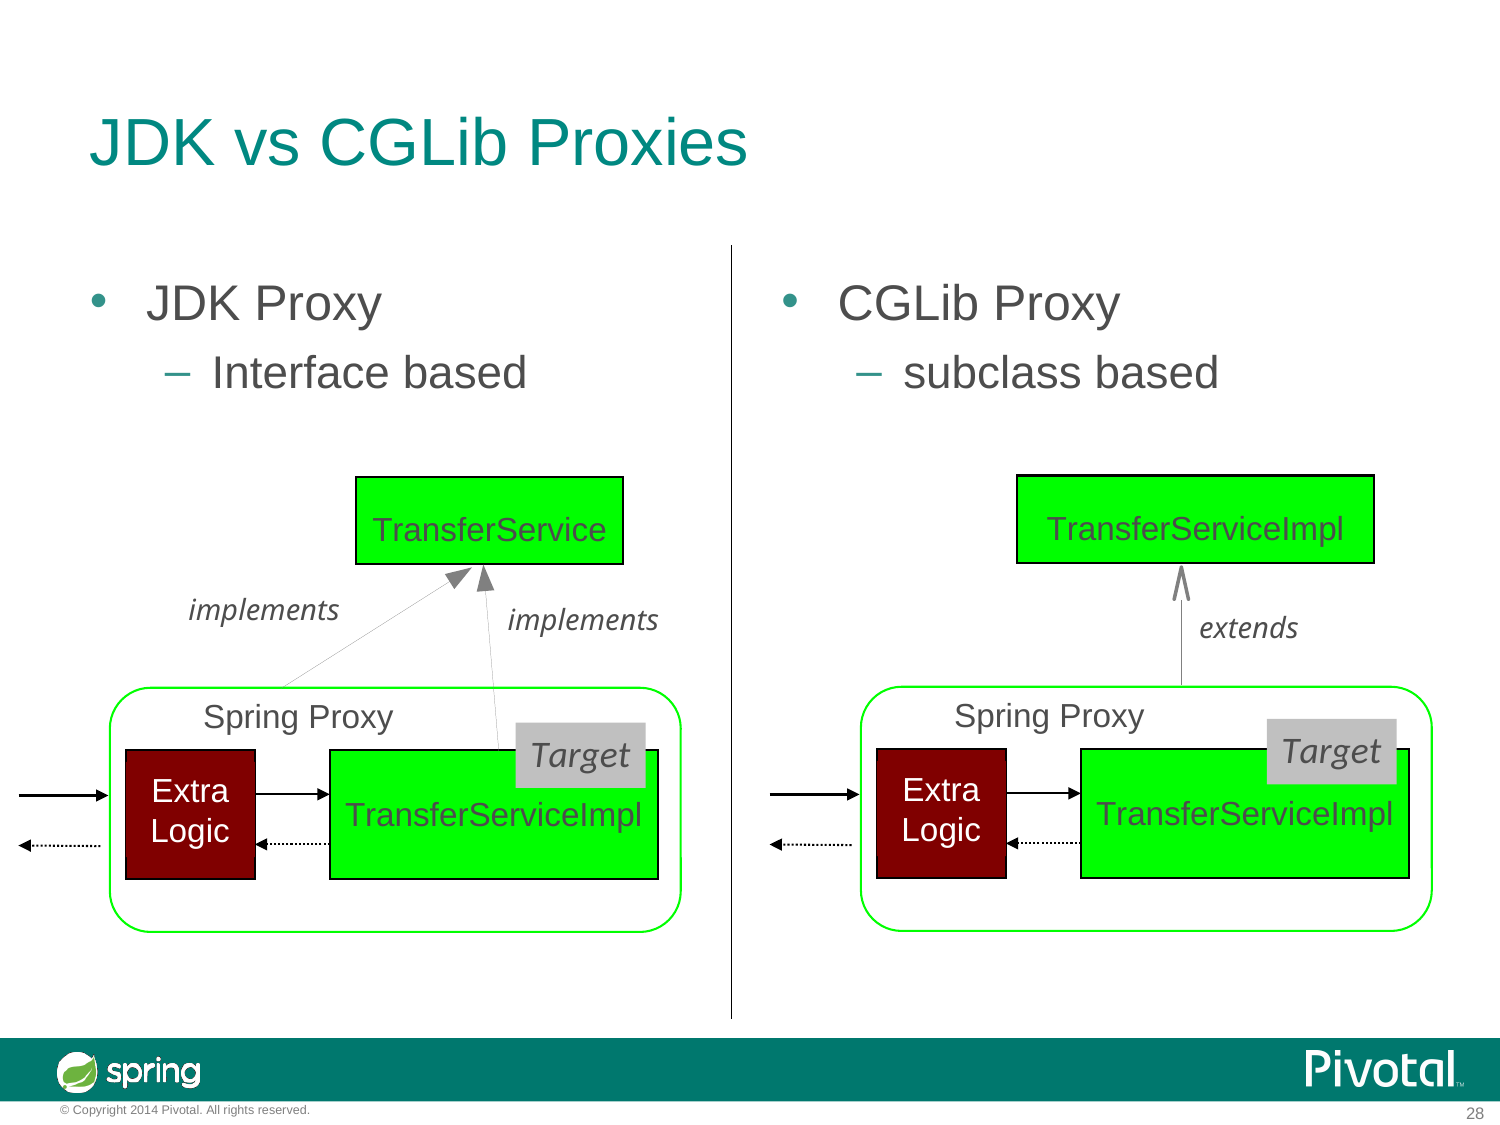

# JDK vs CGLib Proxies
JDK Proxy
Interface based
CGLib Proxy
subclass based
TransferServiceImpl
TransferService
implements
implements
extends
Spring Proxy
Spring Proxy
Target
Target
Extra
Logic
TransferServiceImpl
Extra
Logic
TransferServiceImpl